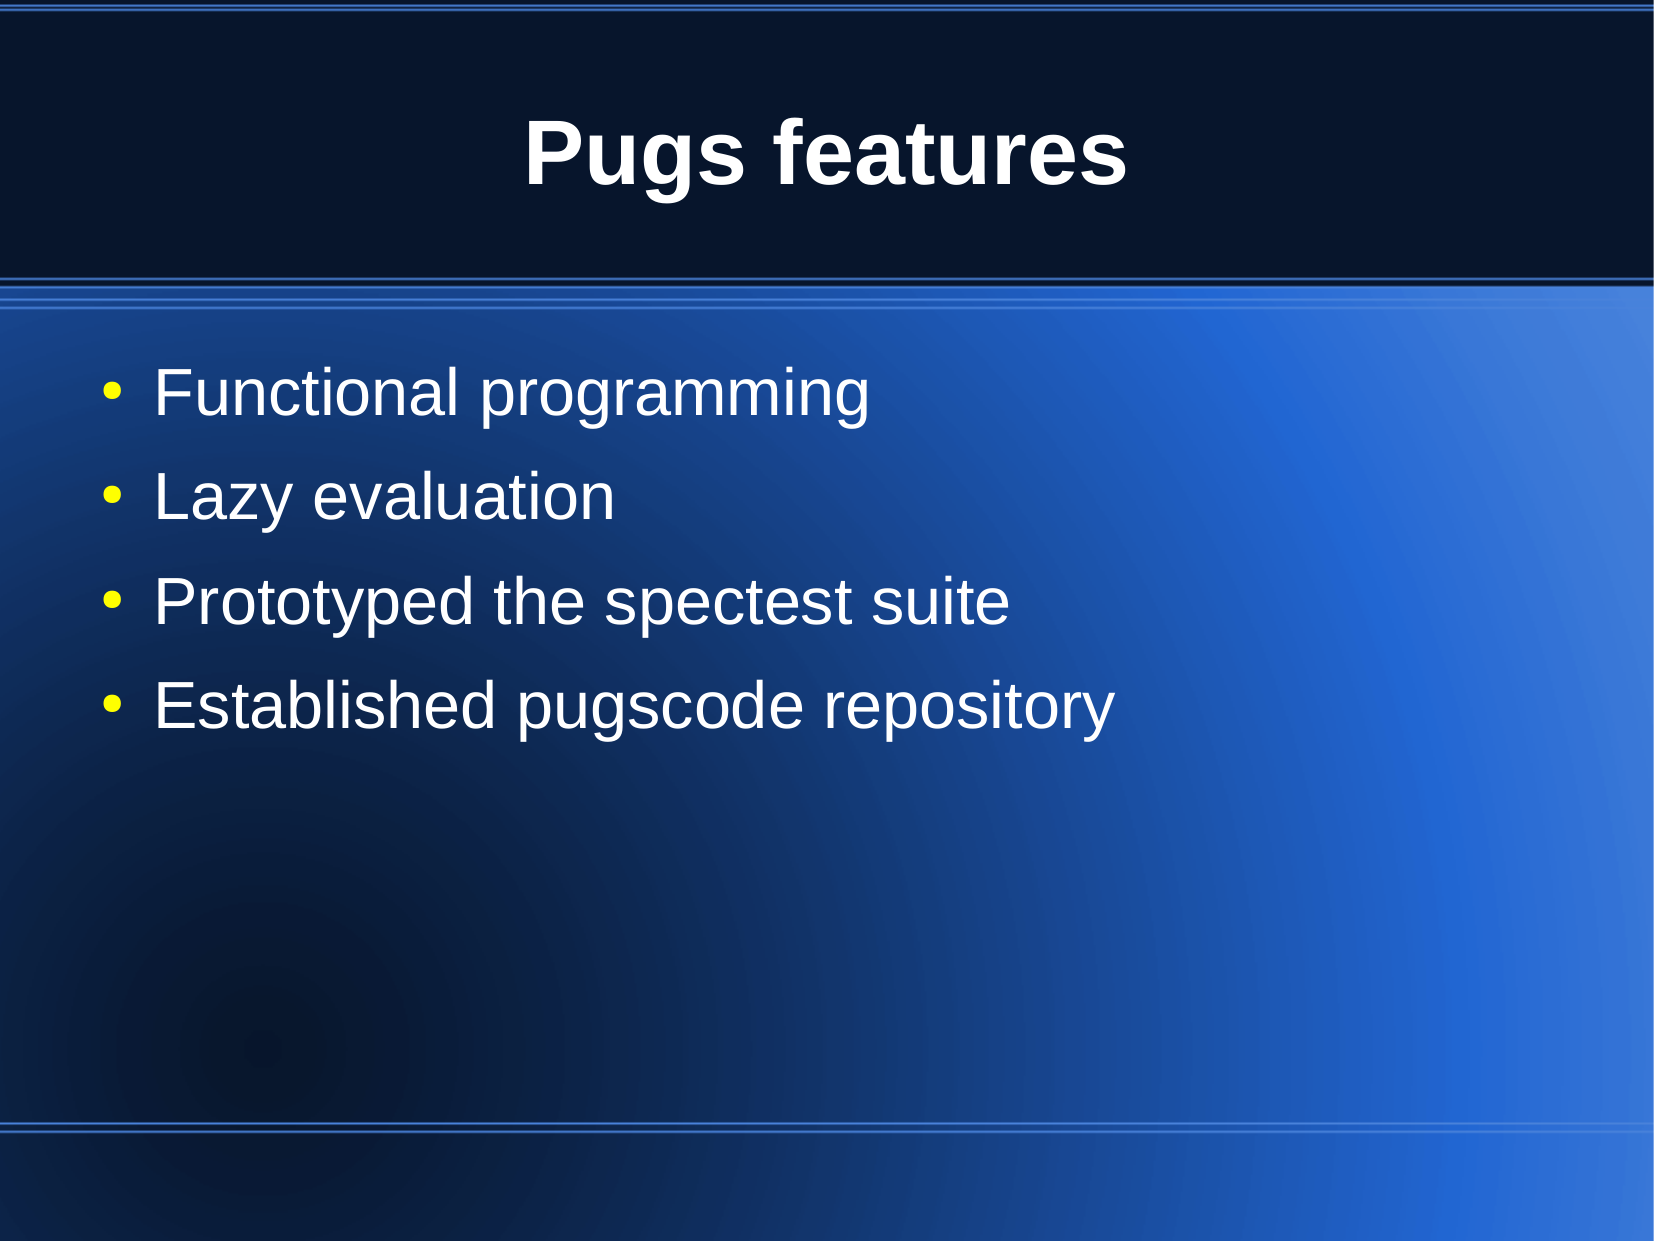

# Pugs features
Functional programming
Lazy evaluation
Prototyped the spectest suite
Established pugscode repository